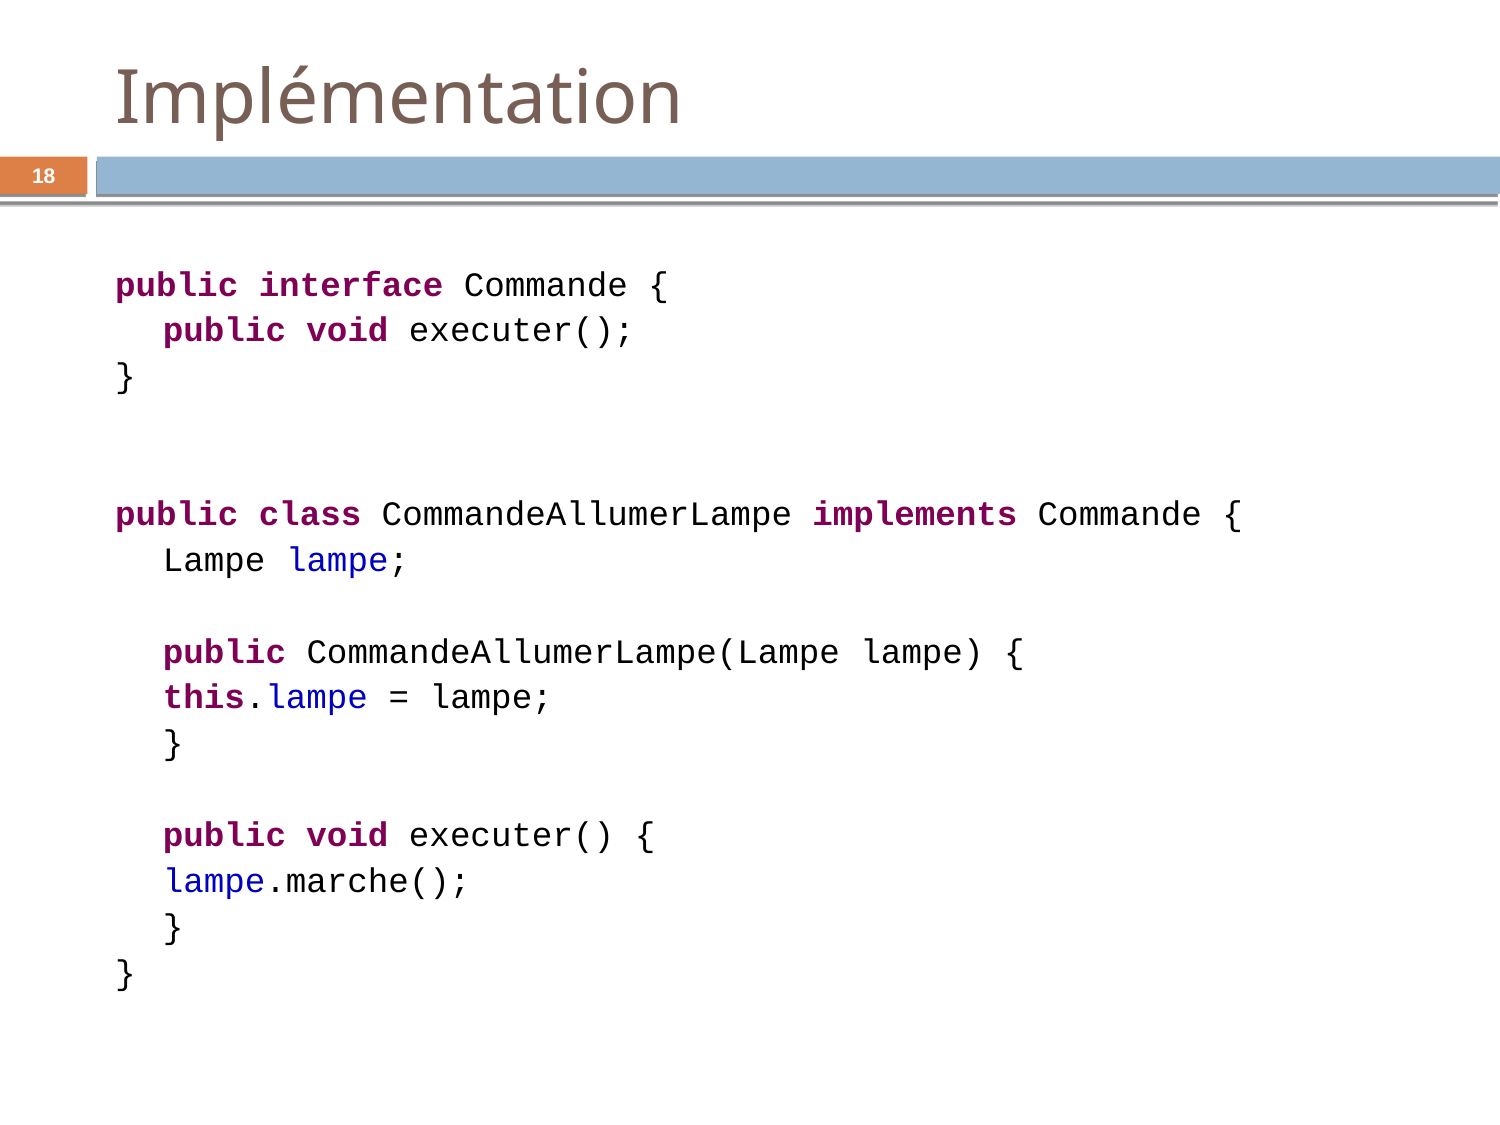

# Implémentation
public interface Commande {
	public void executer();
}
public class CommandeAllumerLampe implements Commande {
	Lampe lampe;
	public CommandeAllumerLampe(Lampe lampe) {
		this.lampe = lampe;
	}
	public void executer() {
		lampe.marche();
	}
}